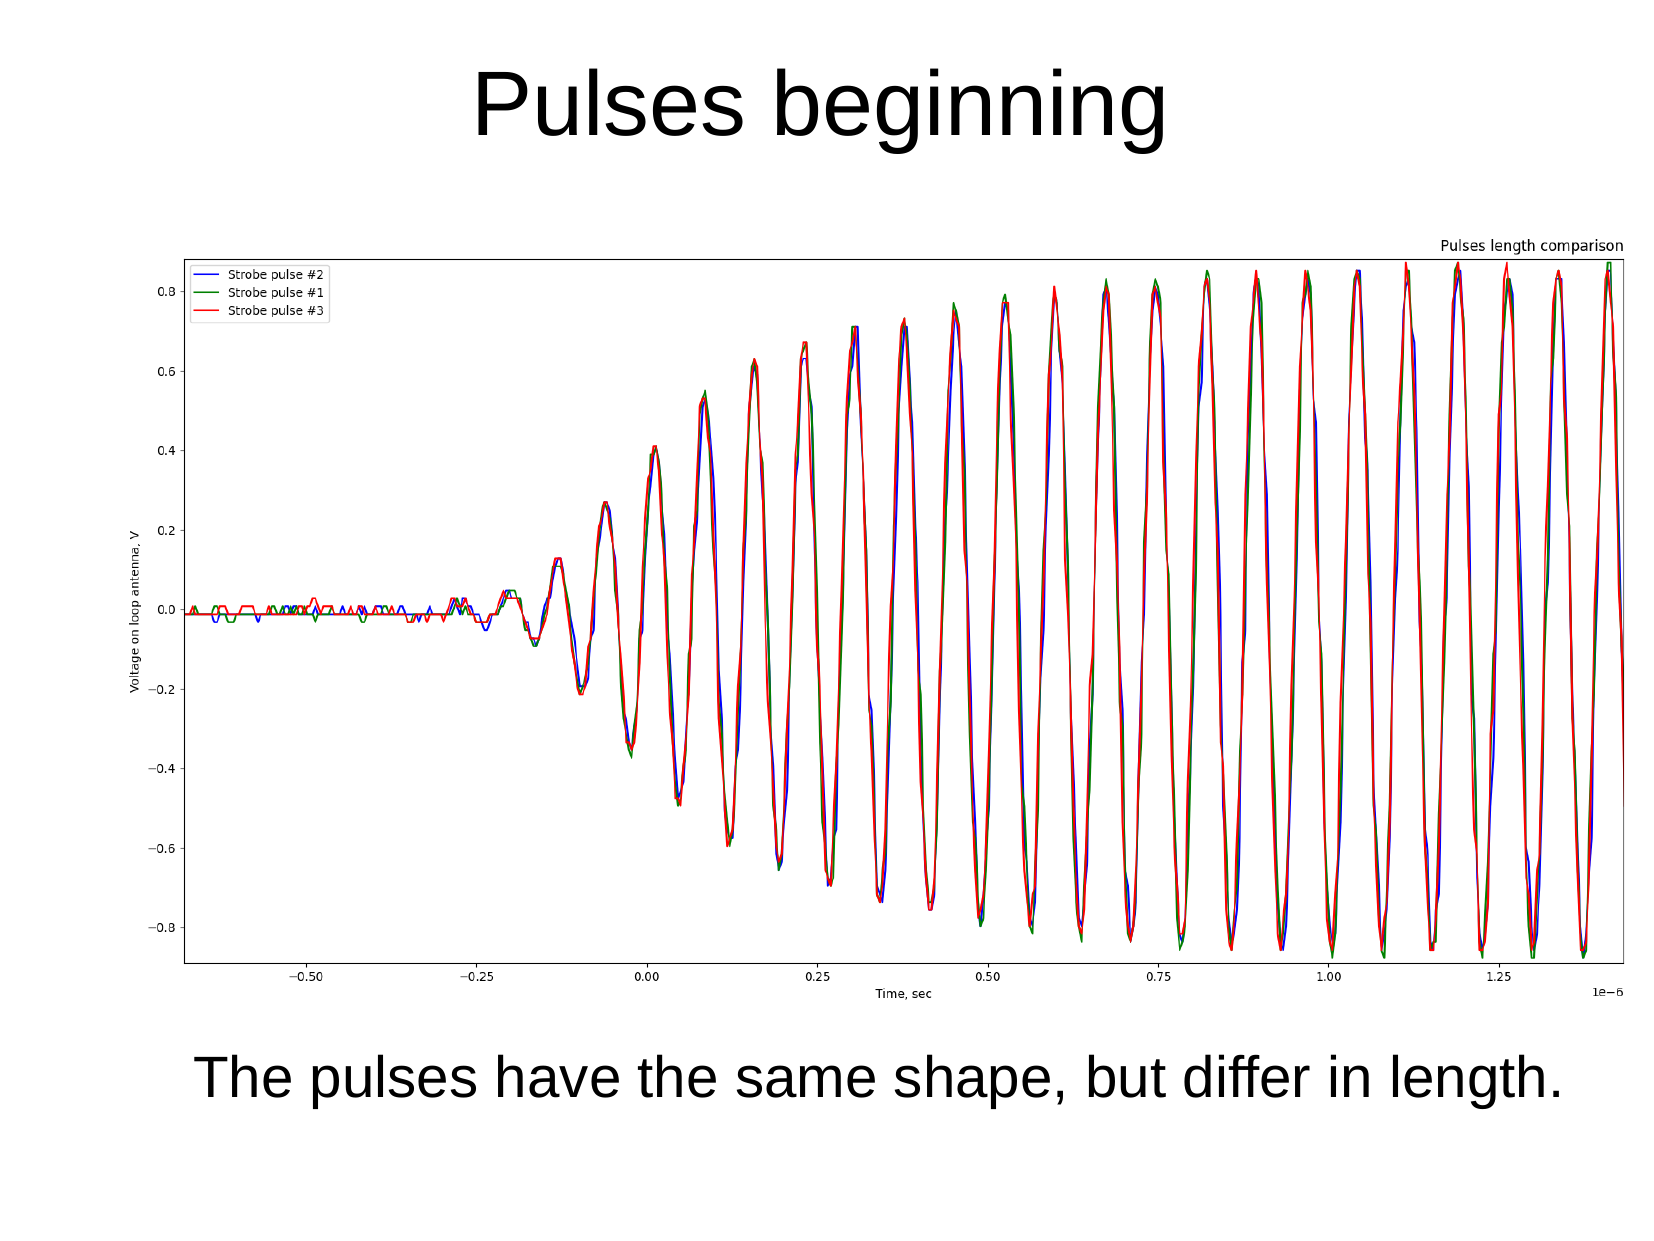

# Pulses beginning
The pulses have the same shape, but differ in length.